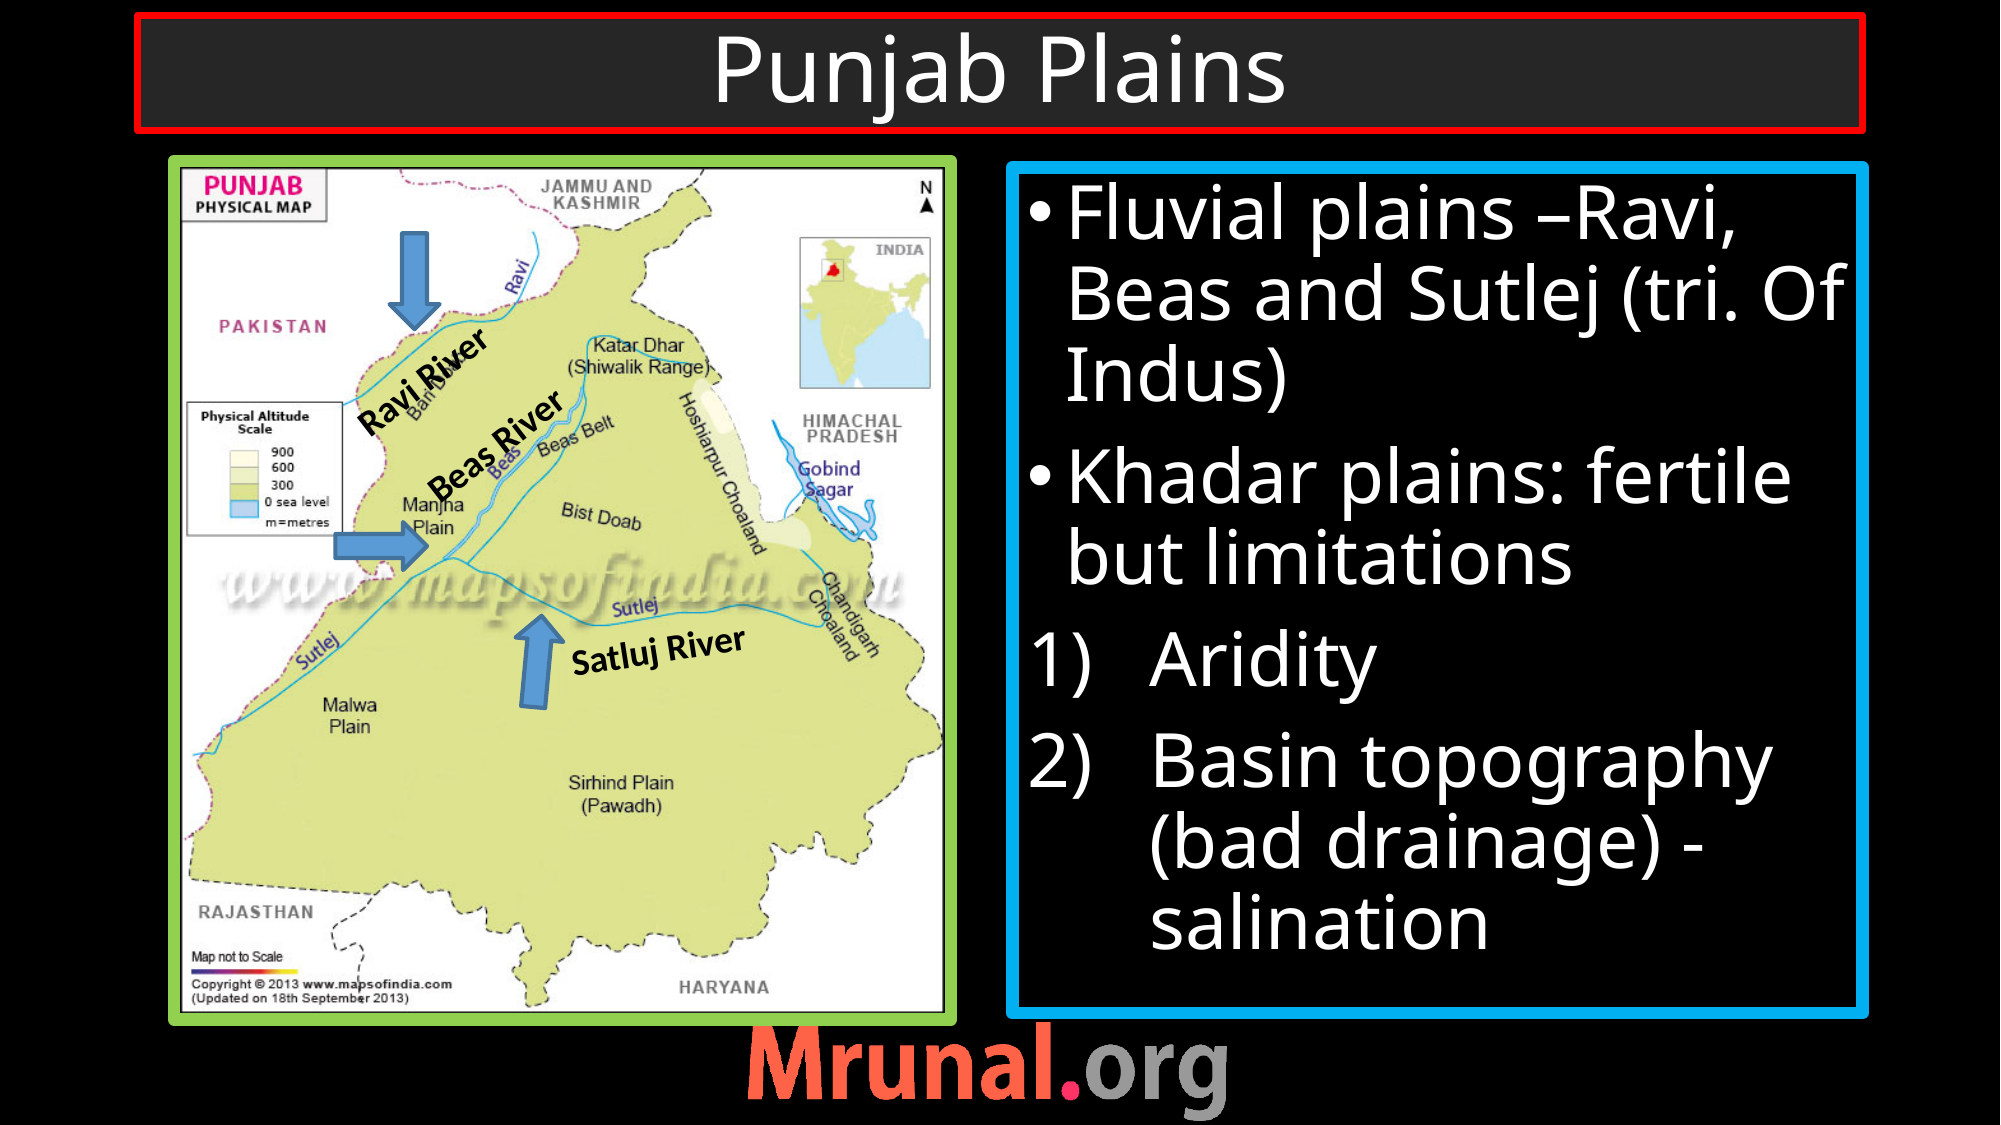

Punjab Plains
# Fluvial plains –Ravi, Beas and Sutlej (tri. Of Indus)
Khadar plains: fertile but limitations
Aridity
Basin topography (bad drainage) - salination
Ravi River
Beas River
Satluj River